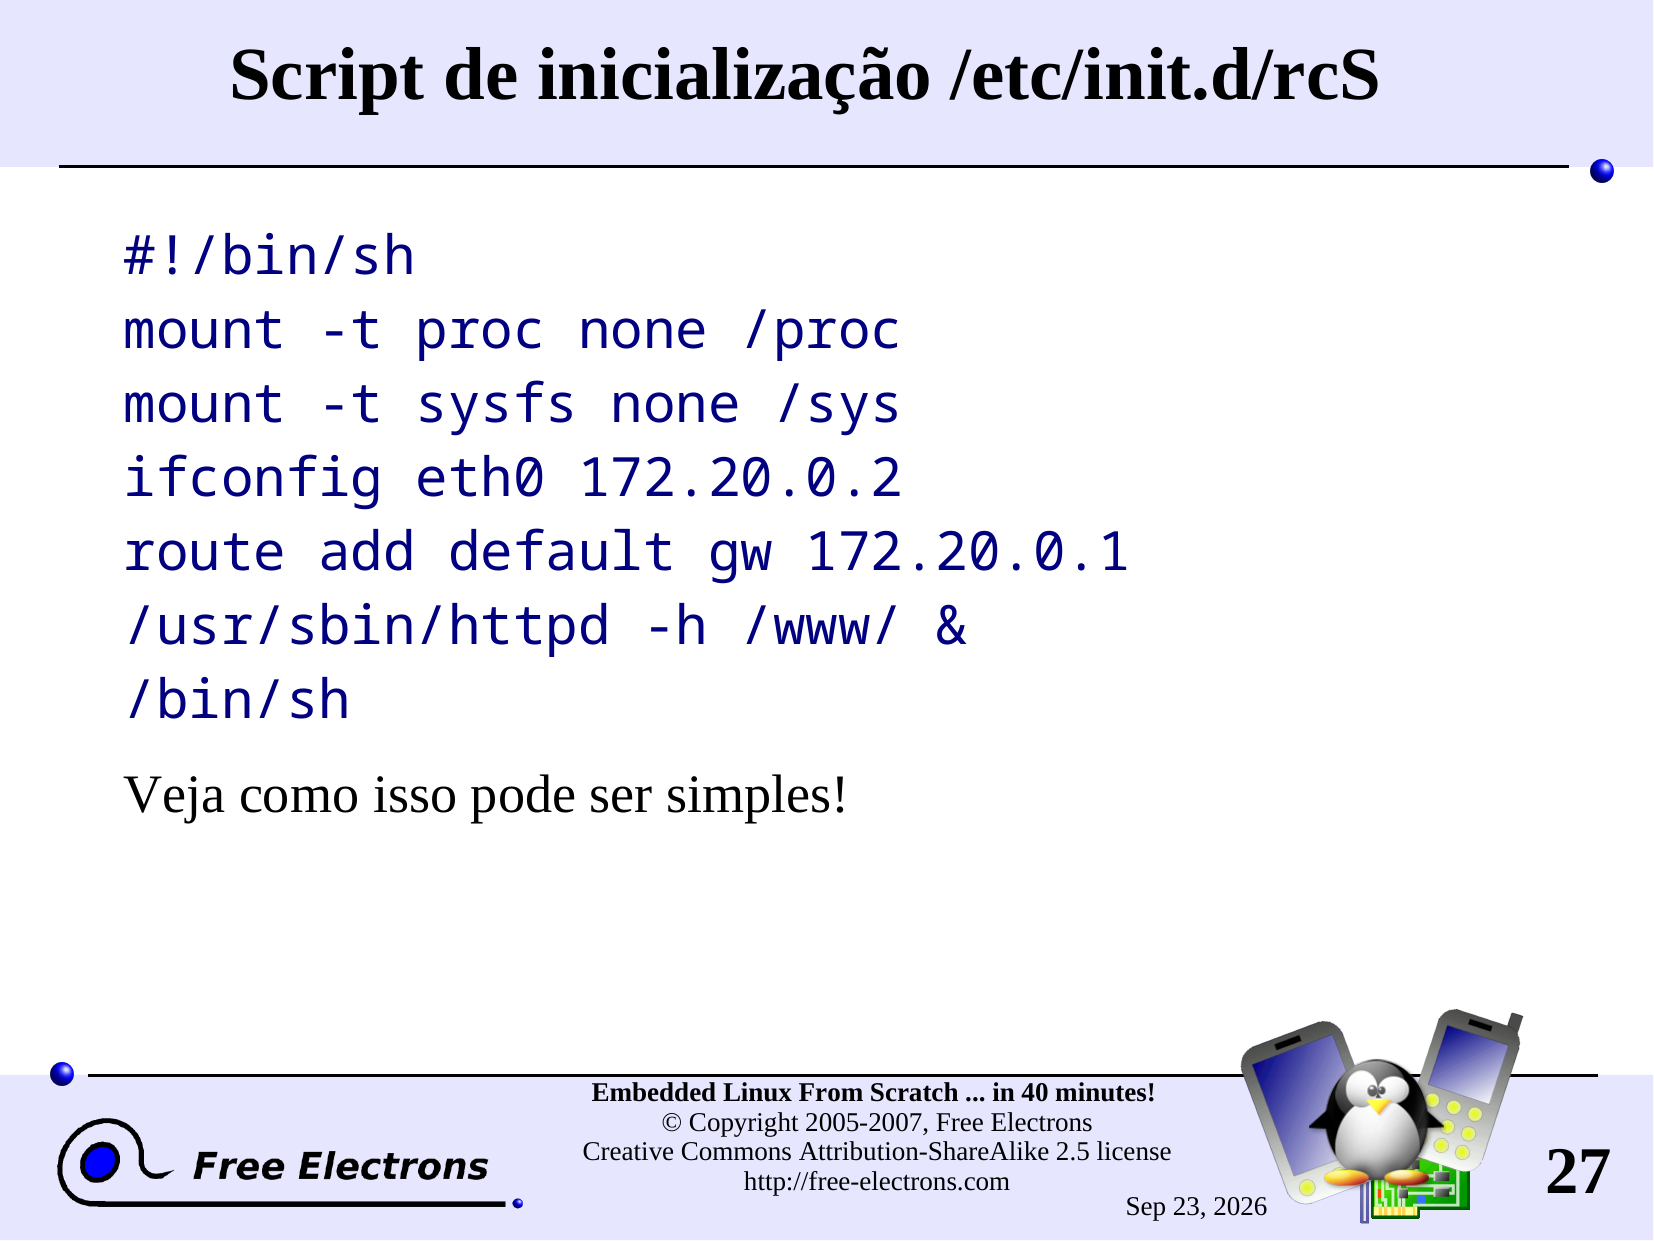

# Script de inicialização /etc/init.d/rcS
#!/bin/sh
mount -t proc none /proc
mount -t sysfs none /sys
ifconfig eth0 172.20.0.2
route add default gw 172.20.0.1
/usr/sbin/httpd -h /www/ &
/bin/sh
Veja como isso pode ser simples!